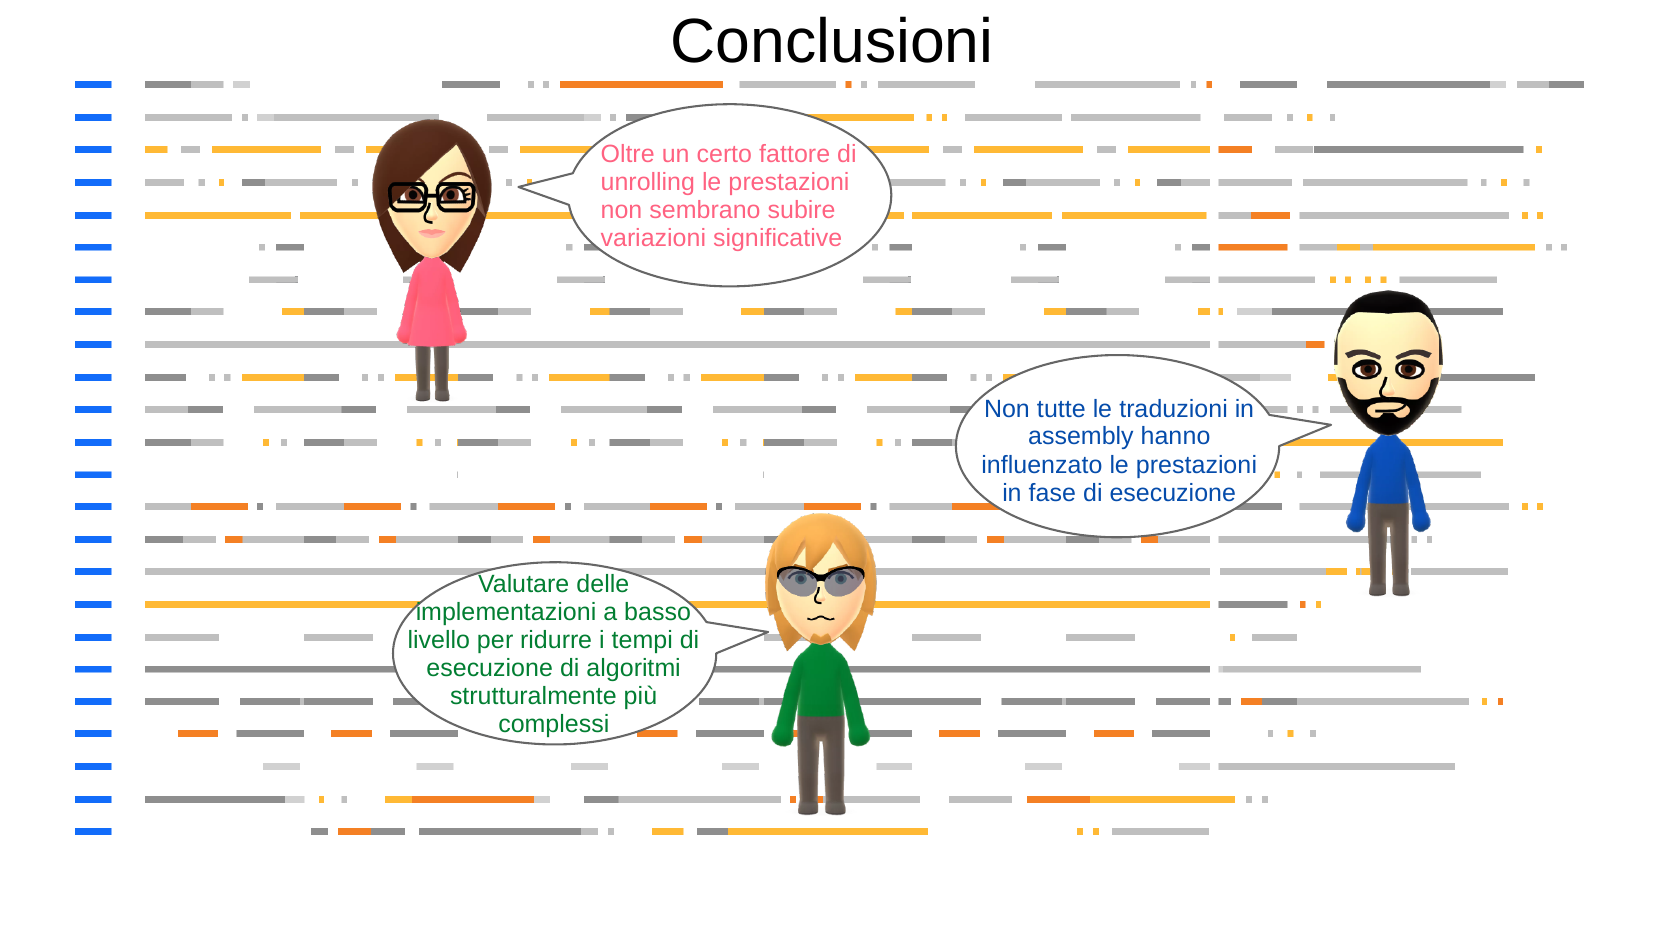

# Conclusioni
Oltre un certo fattore di unrolling le prestazioni non sembrano subire variazioni significative
Non tutte le traduzioni in assembly hanno influenzato le prestazioni in fase di esecuzione
Valutare delle implementazioni a basso livello per ridurre i tempi di esecuzione di algoritmi strutturalmente più complessi